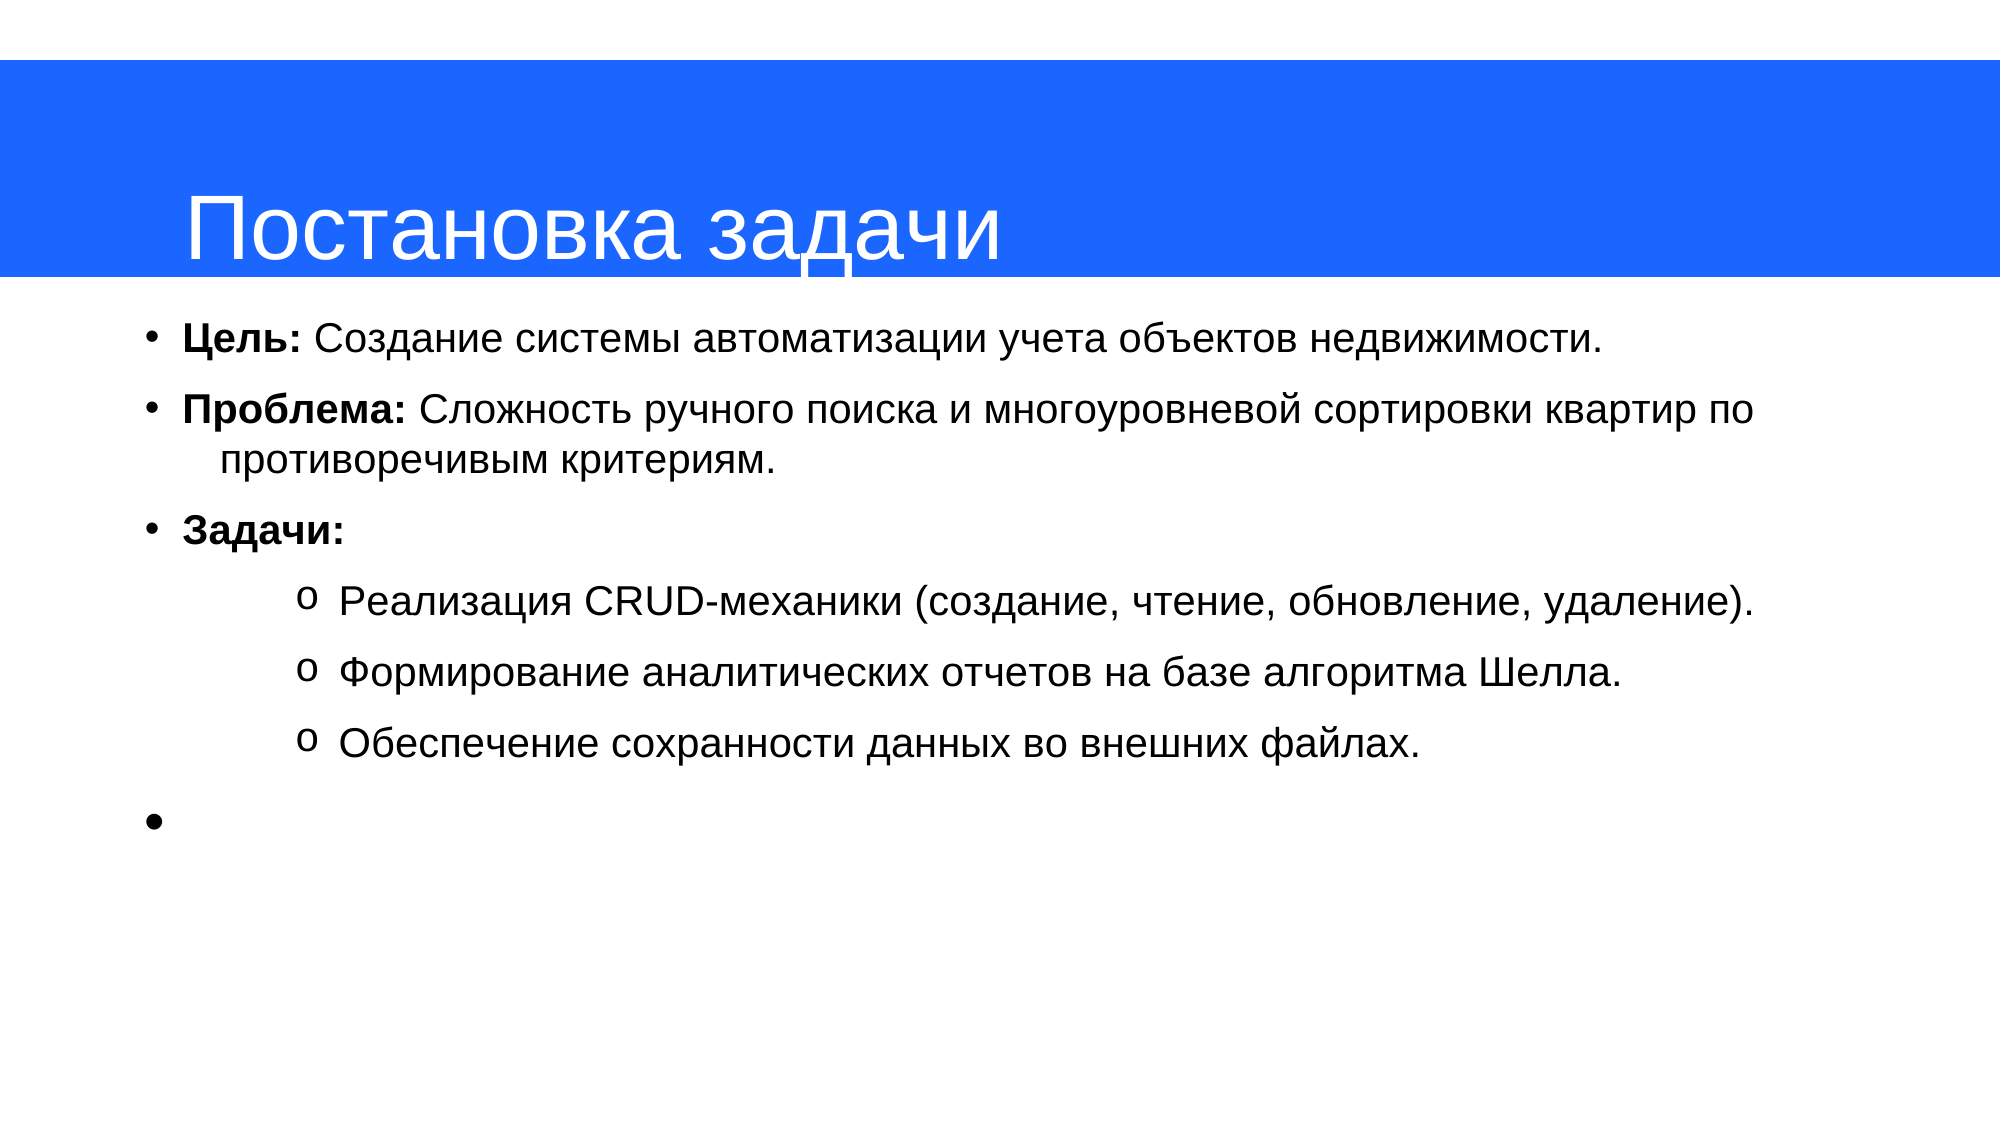

Постановка задачи
# Цель: Создание системы автоматизации учета объектов недвижимости.
Проблема: Сложность ручного поиска и многоуровневой сортировки квартир по противоречивым критериям.
Задачи:
Реализация CRUD-механики (создание, чтение, обновление, удаление).
Формирование аналитических отчетов на базе алгоритма Шелла.
Обеспечение сохранности данных во внешних файлах.